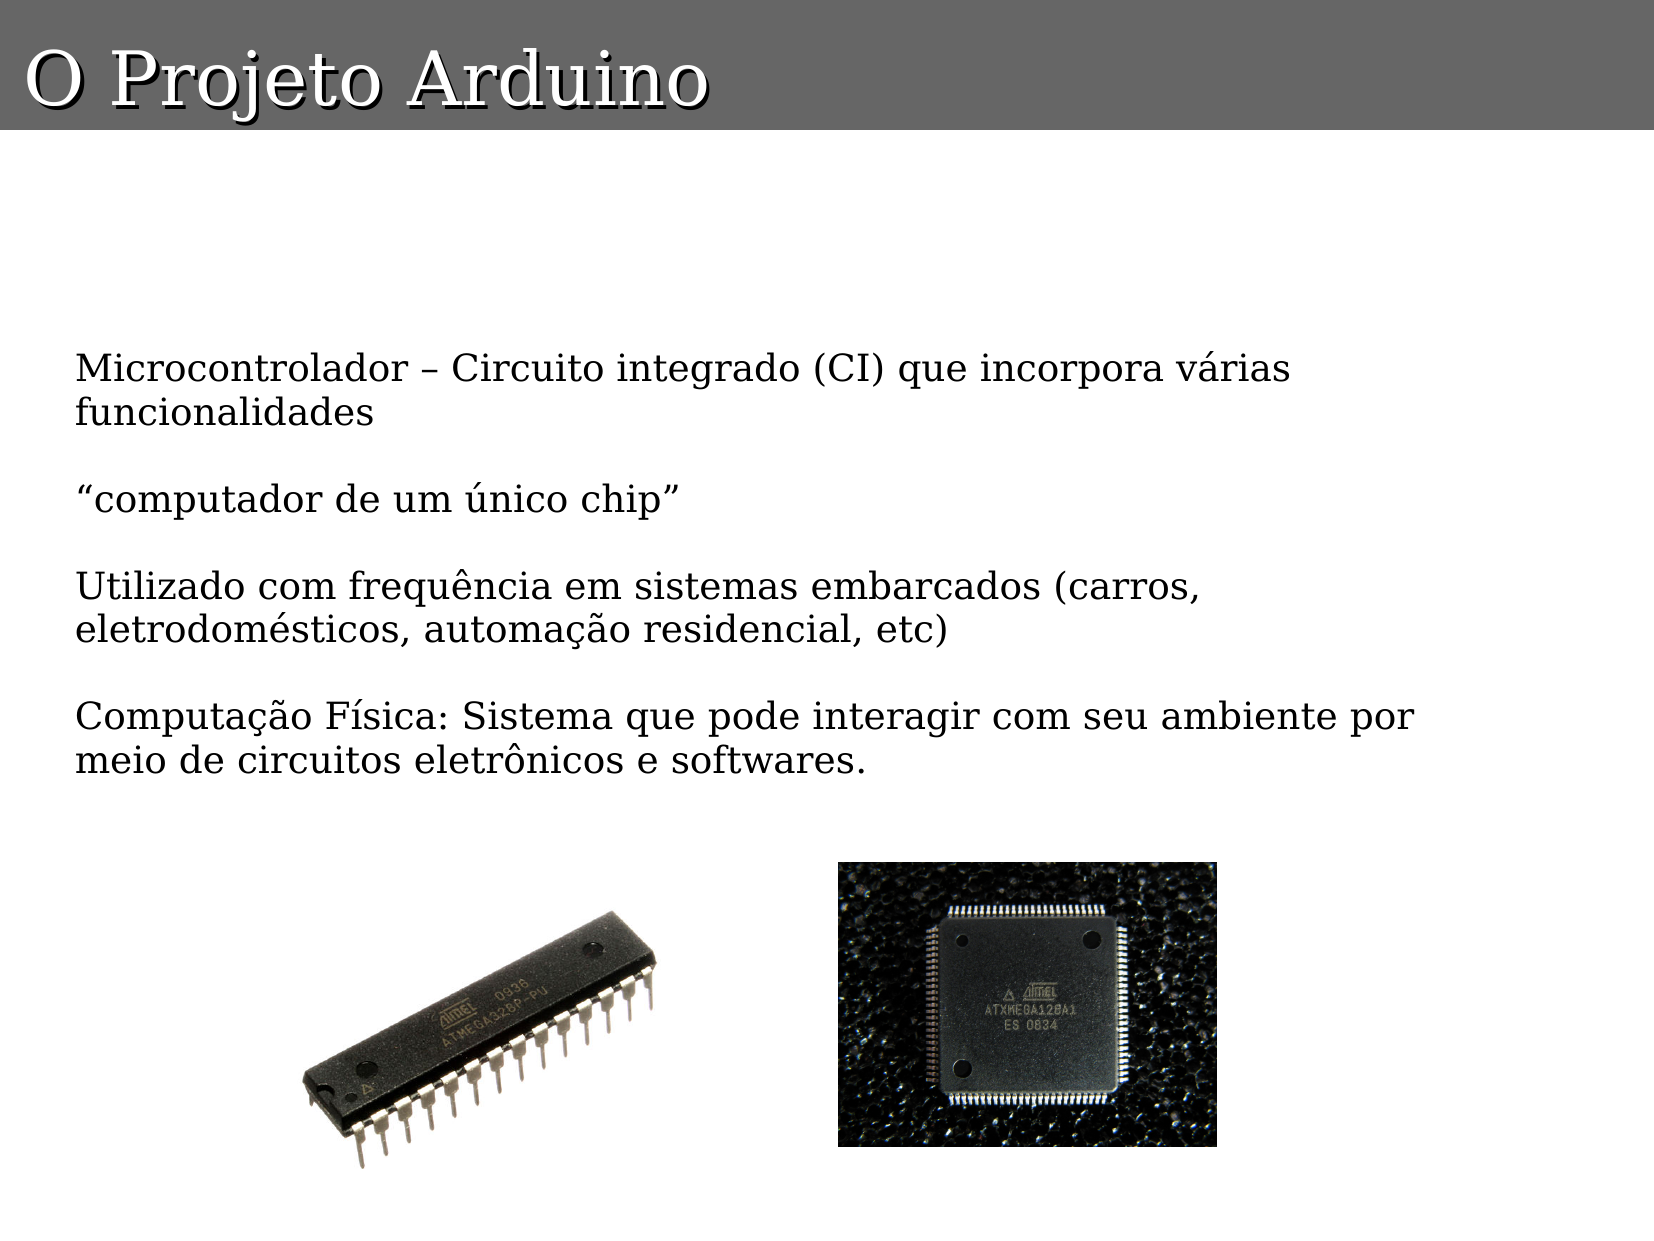

# O Projeto Arduino
Microcontrolador – Circuito integrado (CI) que incorpora várias funcionalidades
“computador de um único chip”
Utilizado com frequência em sistemas embarcados (carros, eletrodomésticos, automação residencial, etc)
Computação Física: Sistema que pode interagir com seu ambiente por meio de circuitos eletrônicos e softwares.